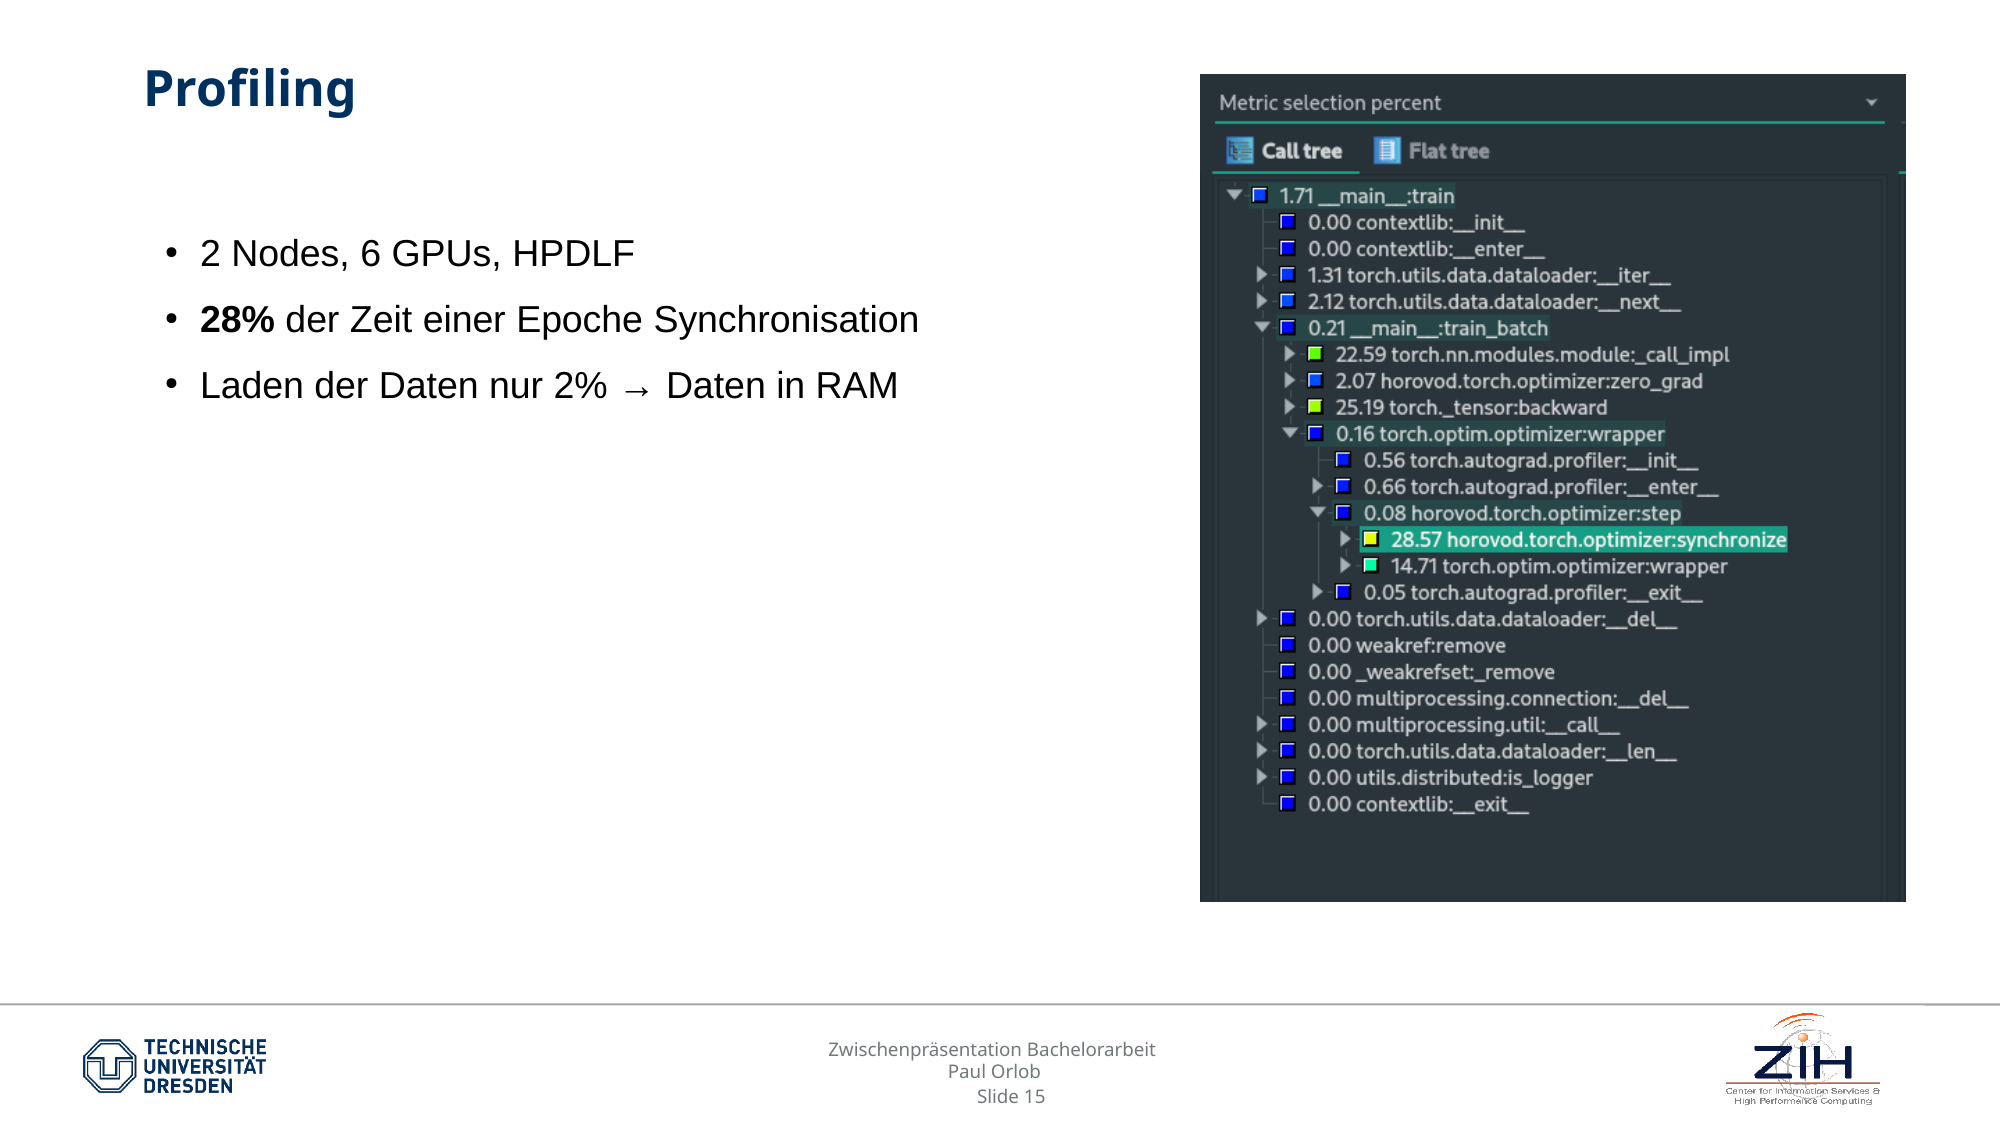

# Profiling
2 Nodes, 6 GPUs, HPDLF
28% der Zeit einer Epoche Synchronisation
Laden der Daten nur 2% → Daten in RAM